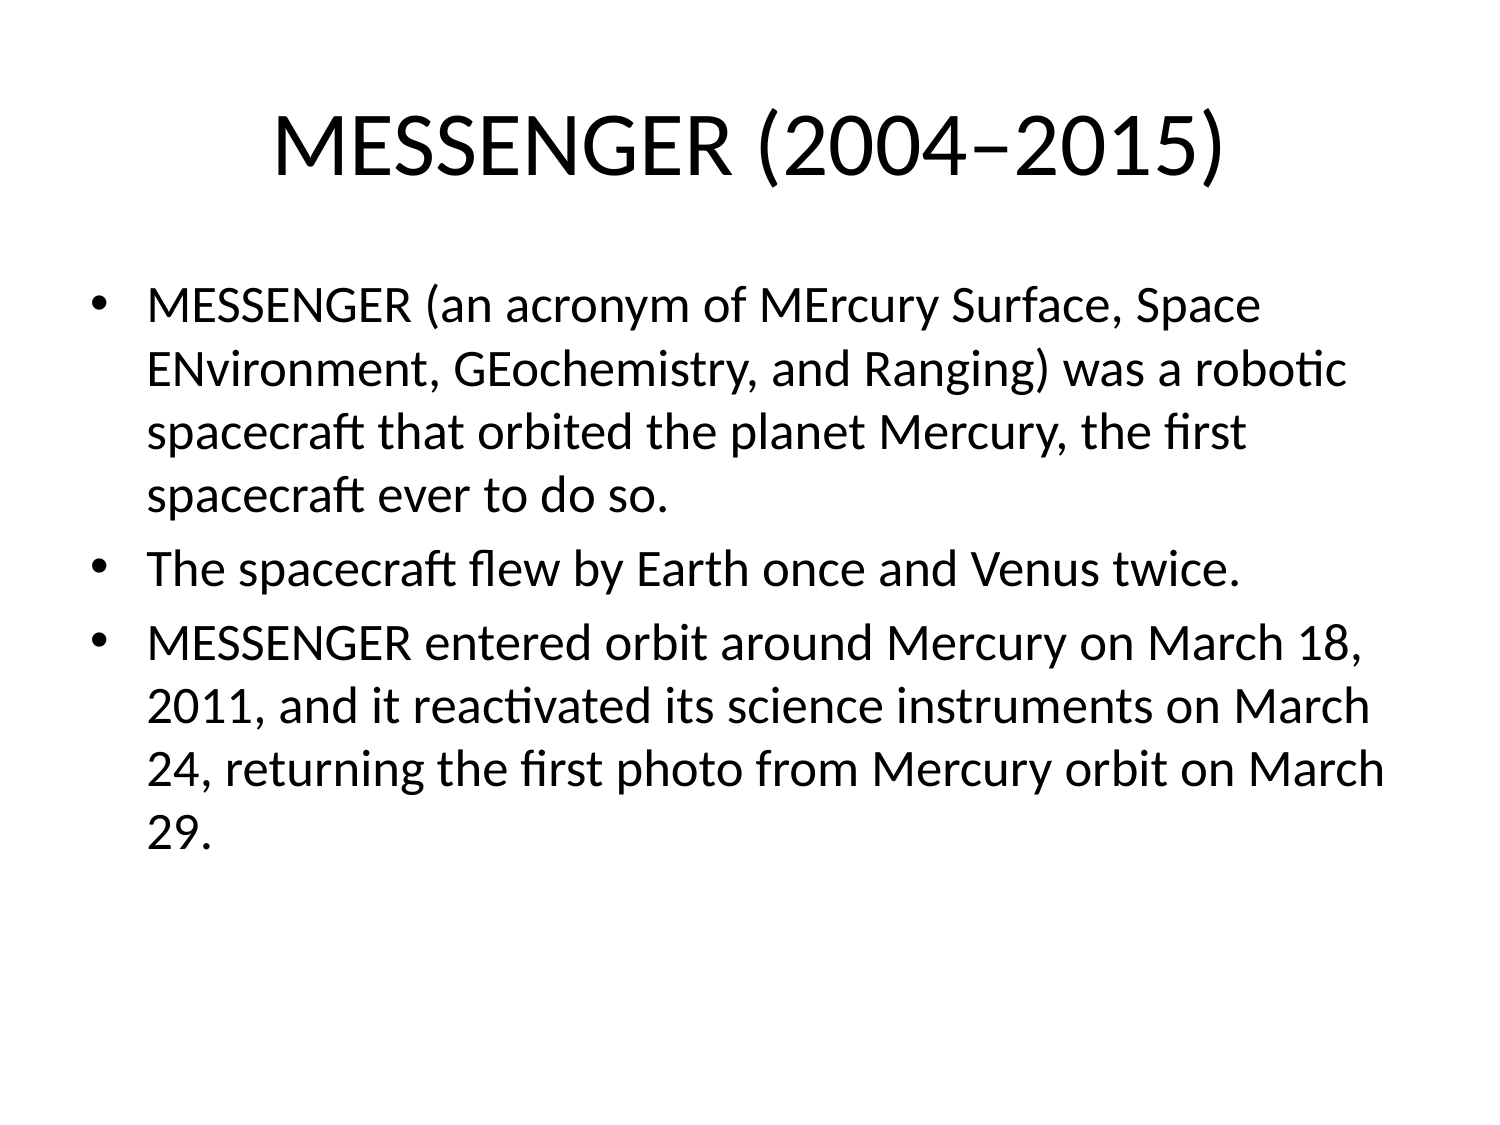

# MESSENGER (2004–2015)
MESSENGER (an acronym of MErcury Surface, Space ENvironment, GEochemistry, and Ranging) was a robotic spacecraft that orbited the planet Mercury, the first spacecraft ever to do so.
The spacecraft flew by Earth once and Venus twice.
MESSENGER entered orbit around Mercury on March 18, 2011, and it reactivated its science instruments on March 24, returning the first photo from Mercury orbit on March 29.